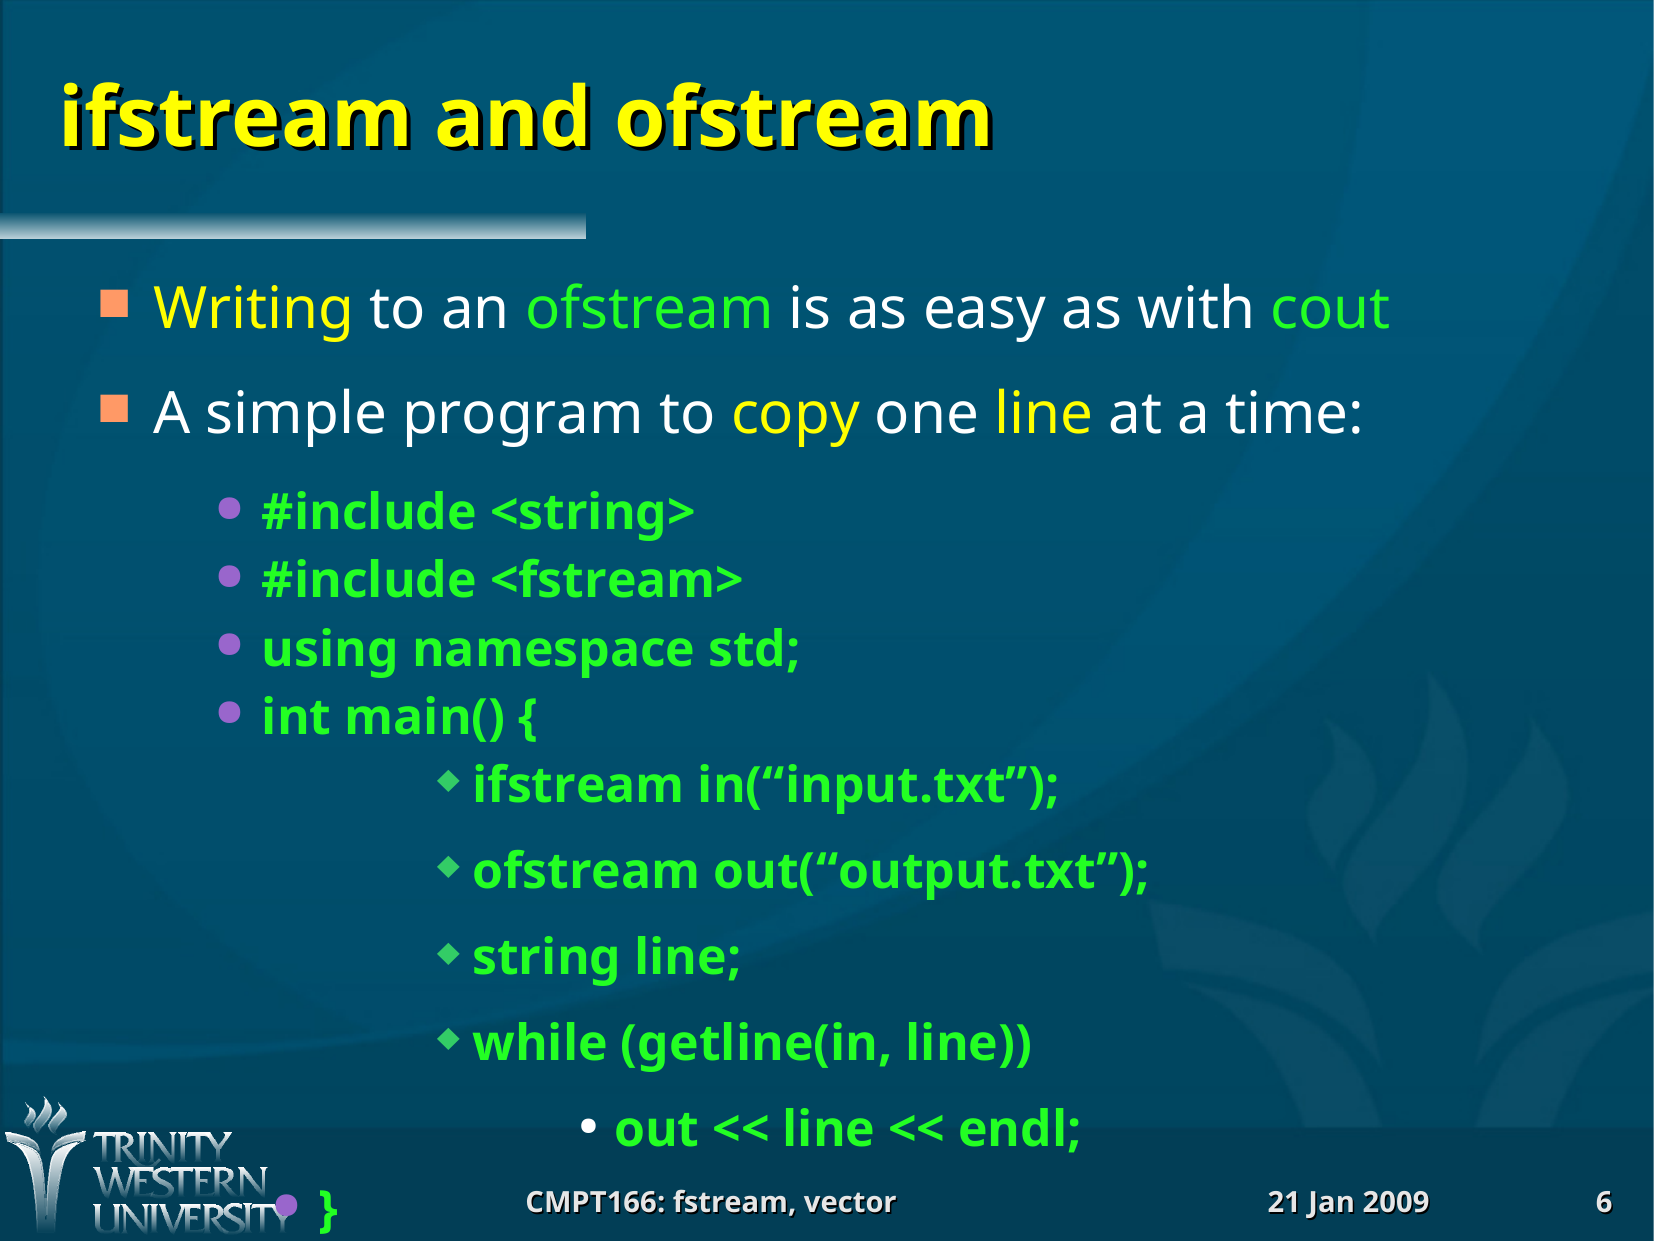

# ifstream and ofstream
Writing to an ofstream is as easy as with cout
A simple program to copy one line at a time:
#include <string>
#include <fstream>
using namespace std;
int main() {
ifstream in(“input.txt”);
ofstream out(“output.txt”);
string line;
while (getline(in, line))
out << line << endl;
}
CMPT166: fstream, vector
21 Jan 2009
6